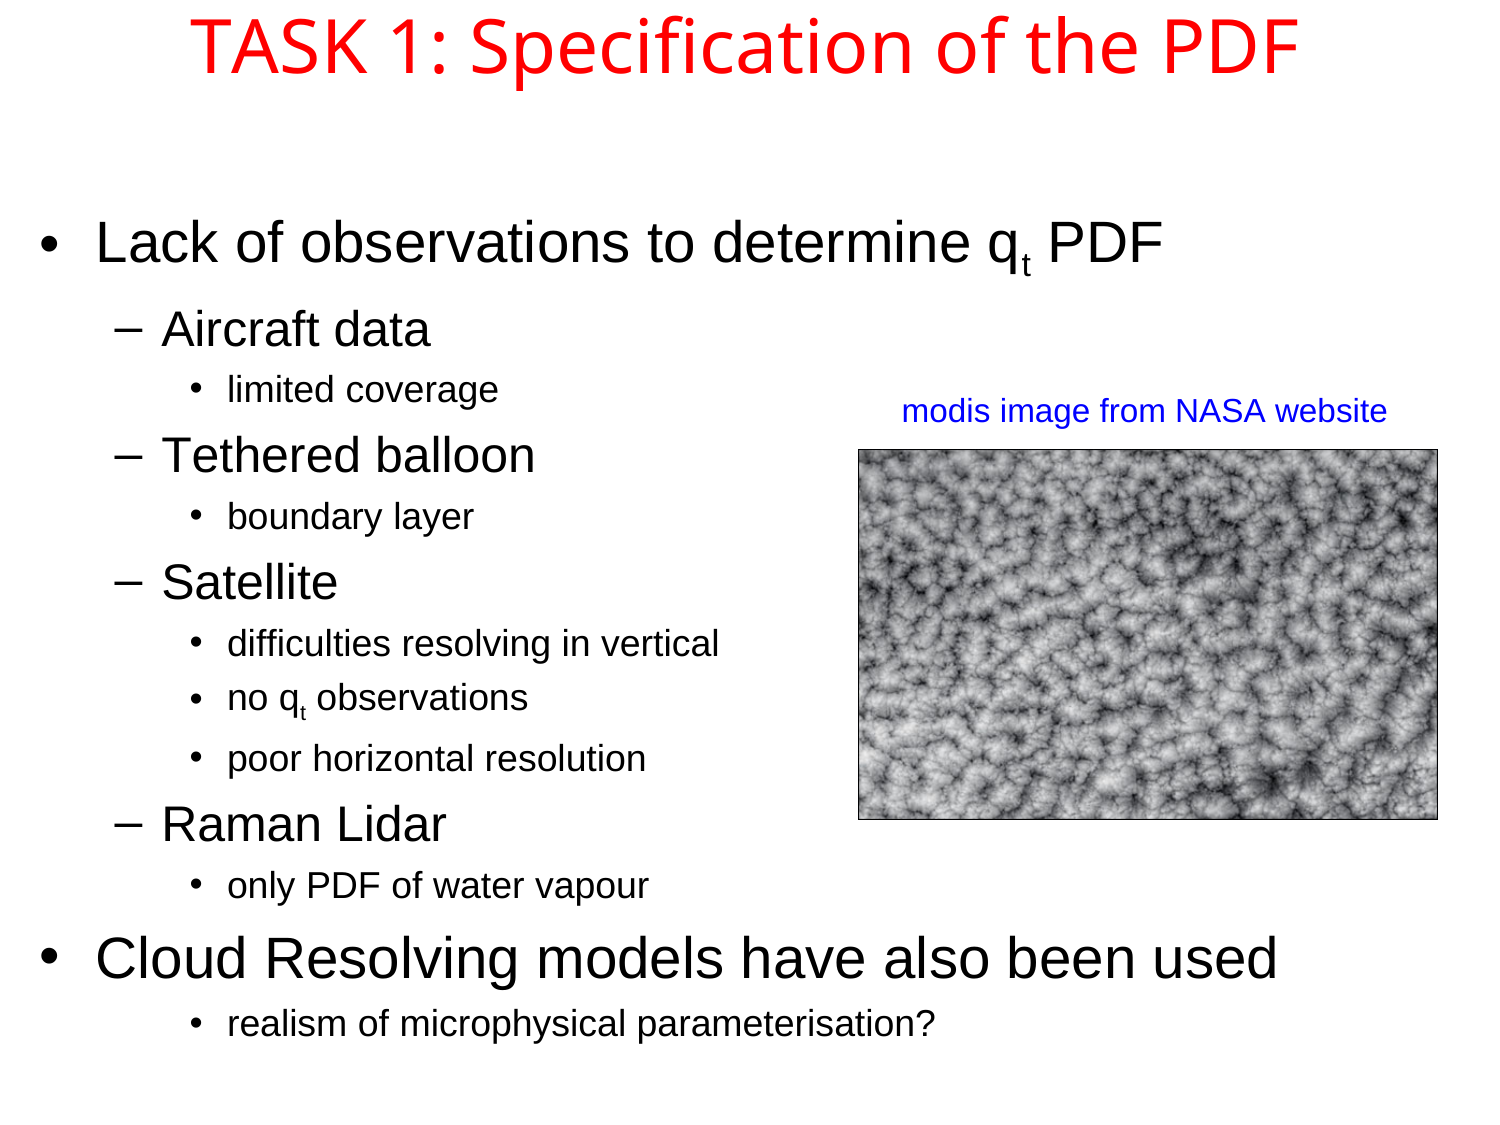

# TASK 1: Specification of the PDF
Lack of observations to determine qt PDF
Aircraft data
limited coverage
Tethered balloon
boundary layer
Satellite
difficulties resolving in vertical
no qt observations
poor horizontal resolution
Raman Lidar
only PDF of water vapour
Cloud Resolving models have also been used
realism of microphysical parameterisation?
modis image from NASA website